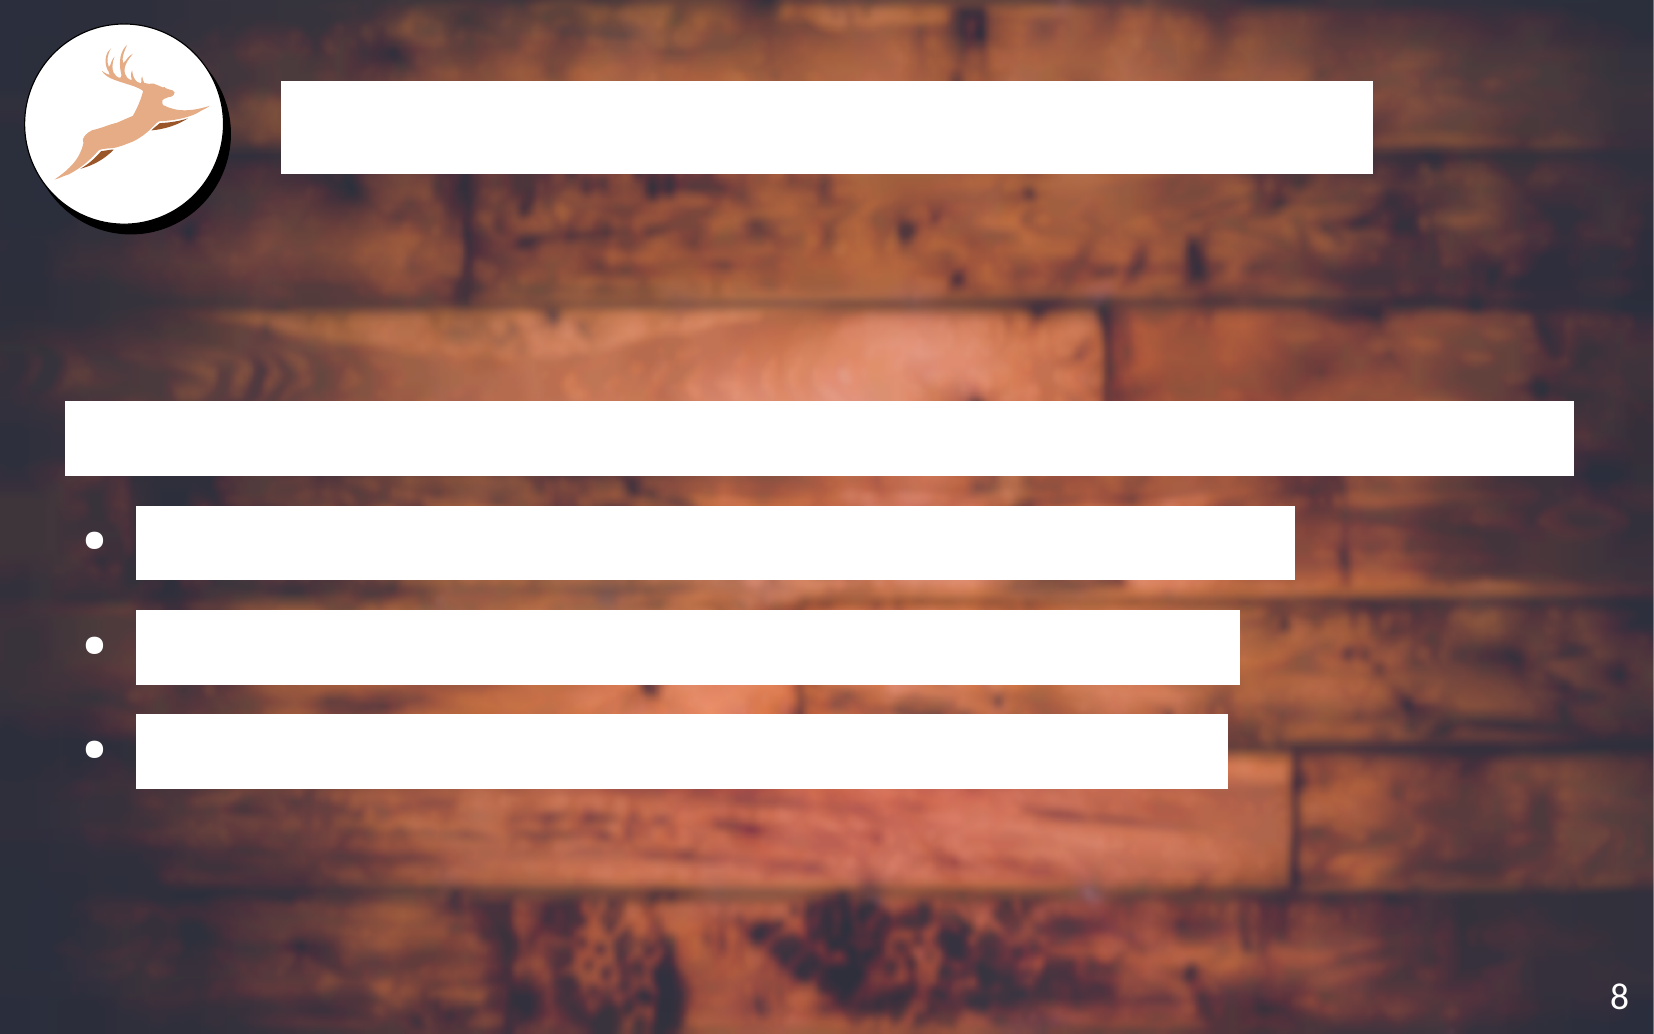

# Fonctionnalités additionnelles
Certaines fonctionnalités n'étaient pas dans le CC :
Plusieurs spécialisations par utilisateur.
F.A.Q. pour les nouveaux utilisateurs.
Un droit supplémentaire : le créateur.
8